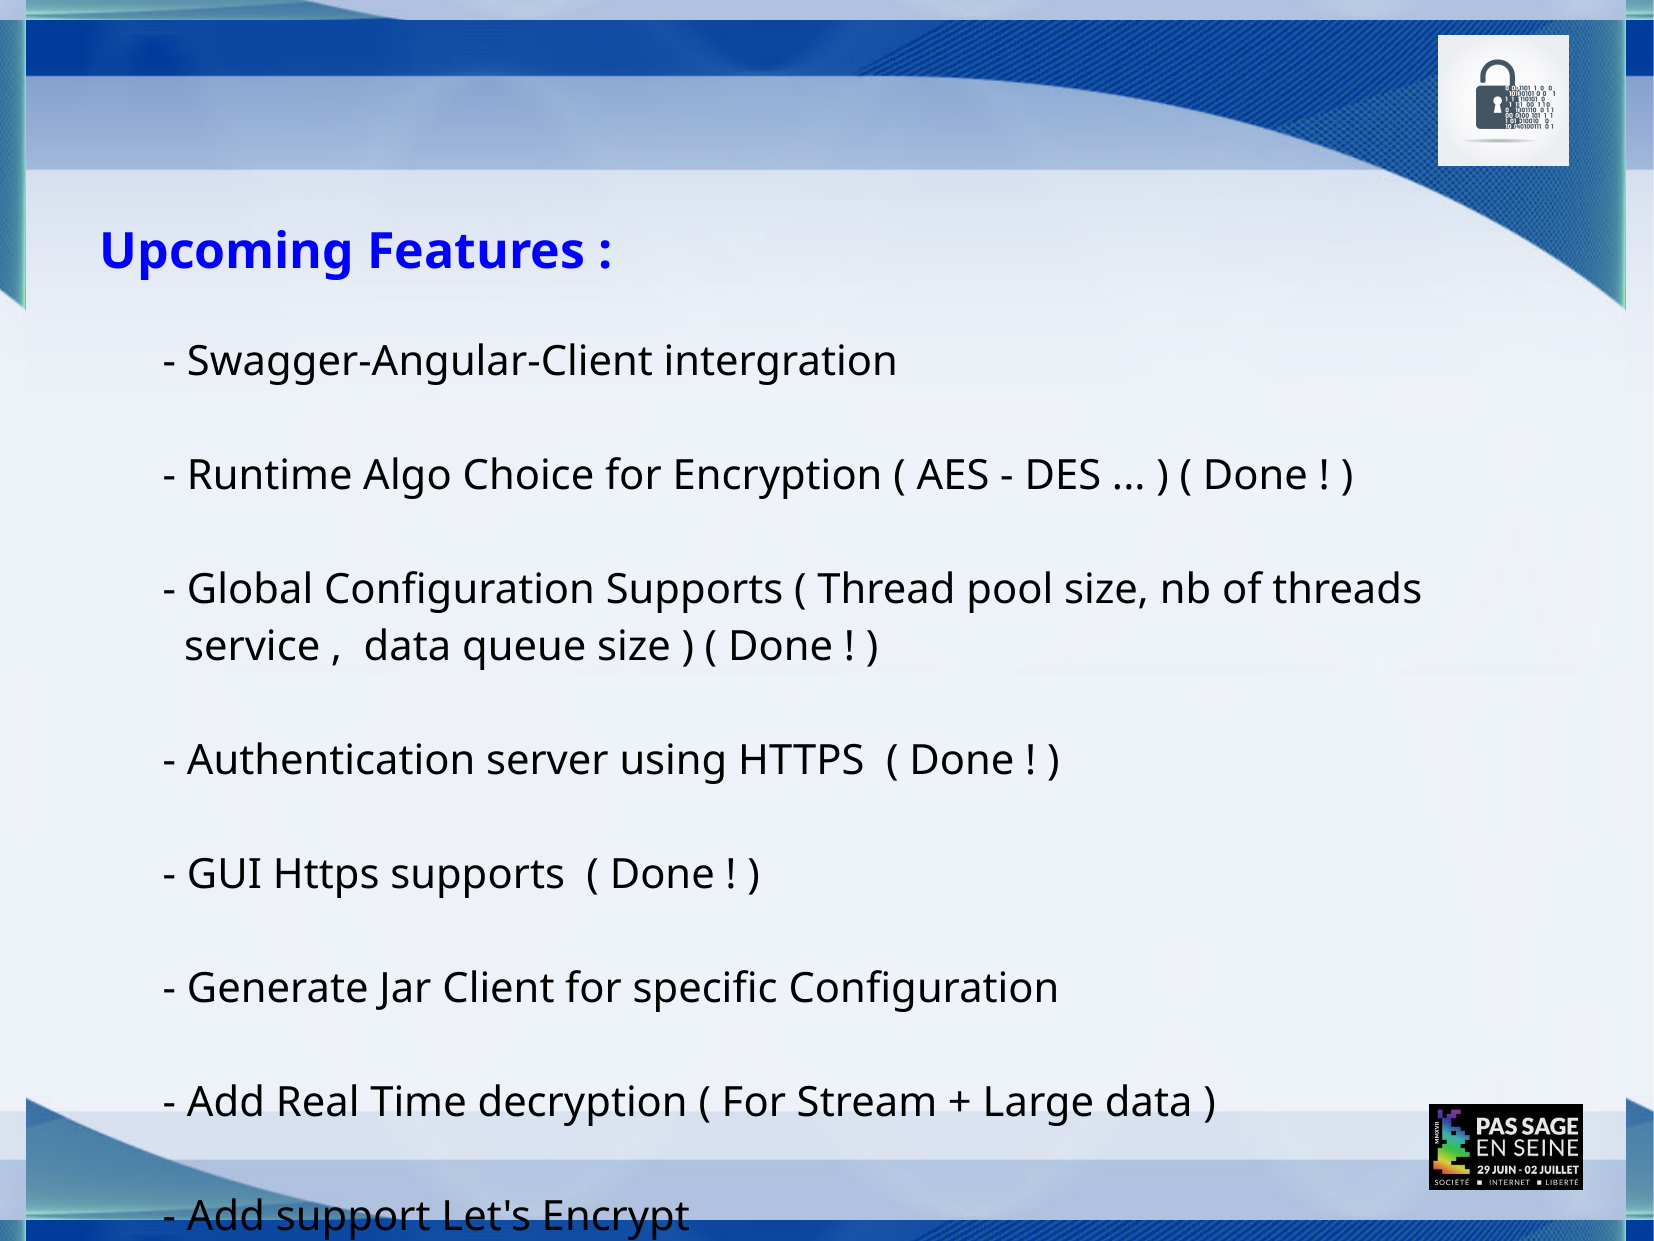

Upcoming Features :
 - Swagger-Angular-Client intergration
 - Runtime Algo Choice for Encryption ( AES - DES ... ) ( Done ! )
 - Global Configuration Supports ( Thread pool size, nb of threads
 service , data queue size ) ( Done ! )
 - Authentication server using HTTPS ( Done ! )
 - GUI Https supports ( Done ! )
 - Generate Jar Client for specific Configuration
 - Add Real Time decryption ( For Stream + Large data )
 - Add support Let's Encrypt